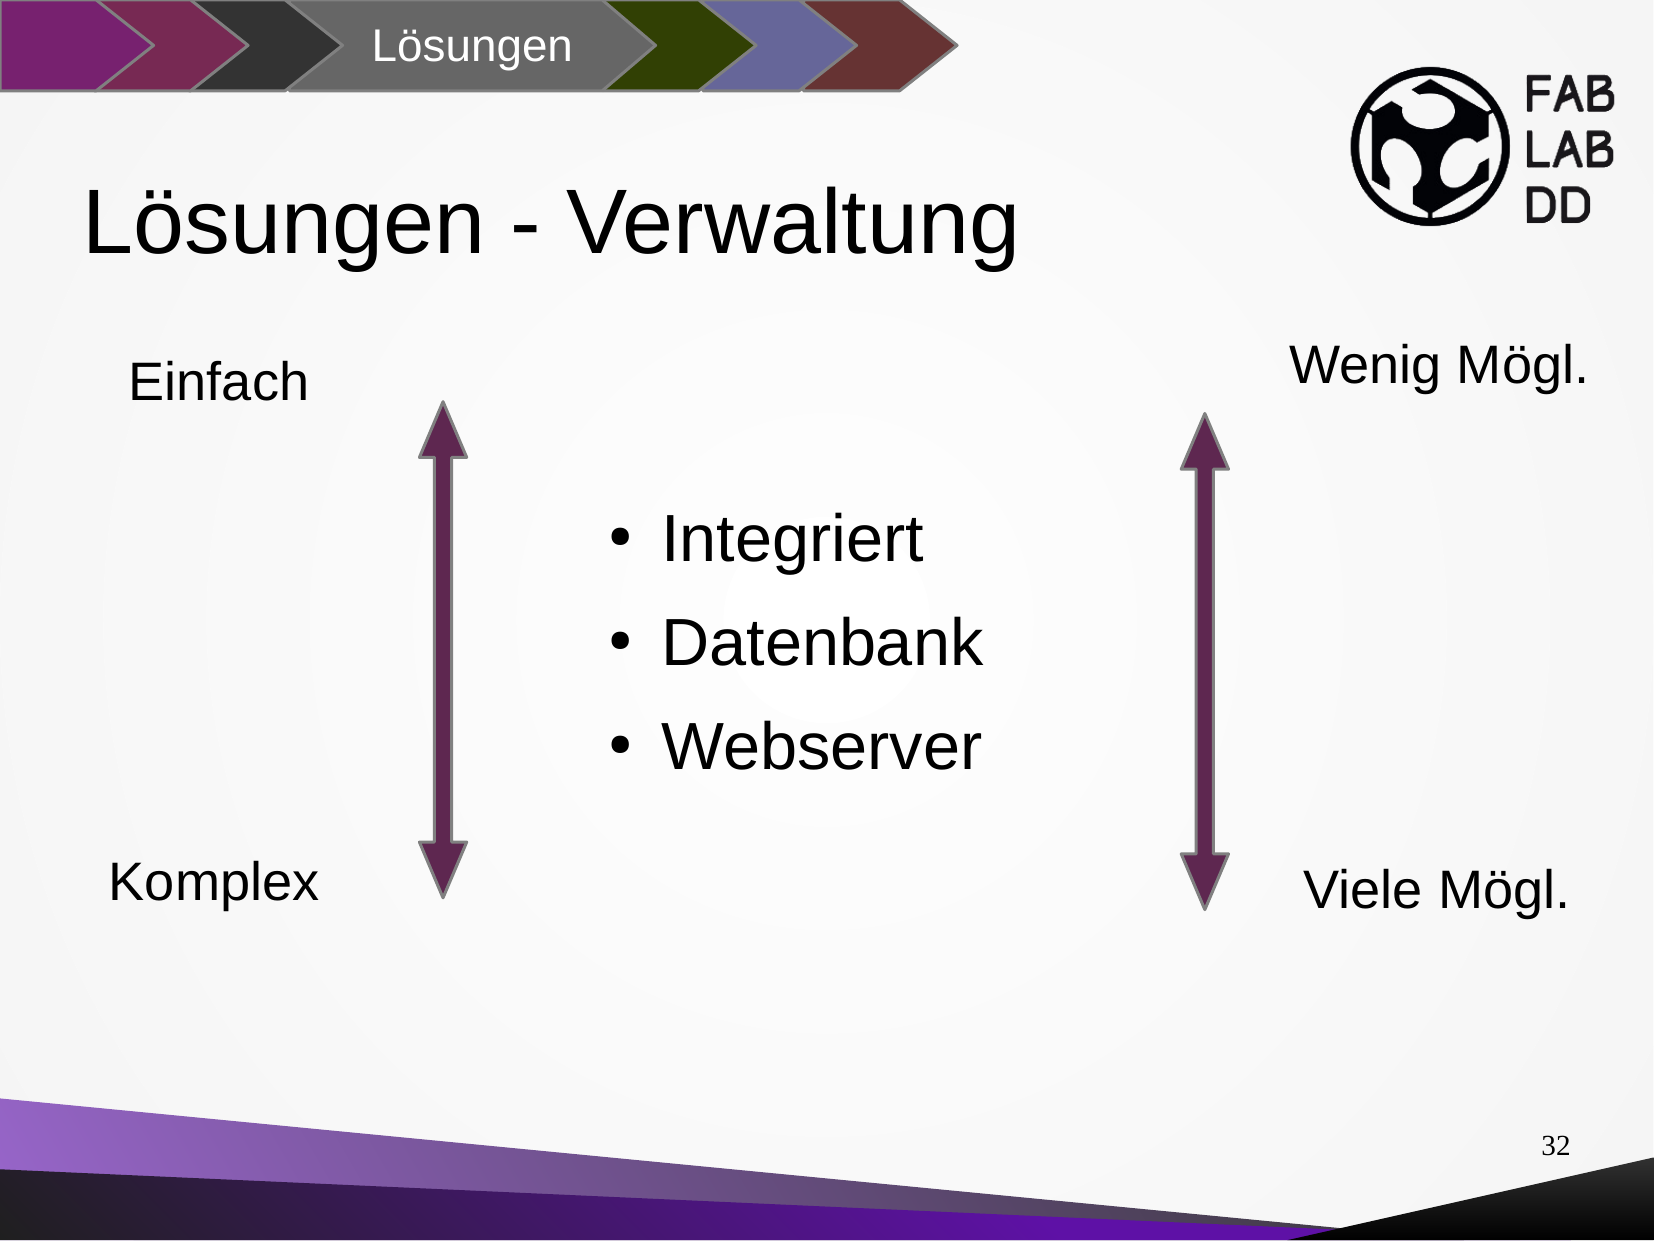

Lösungen
# Lösungen - Verwaltung
Wenig Mögl.
Einfach
Integriert
Datenbank
Webserver
Komplex
Viele Mögl.